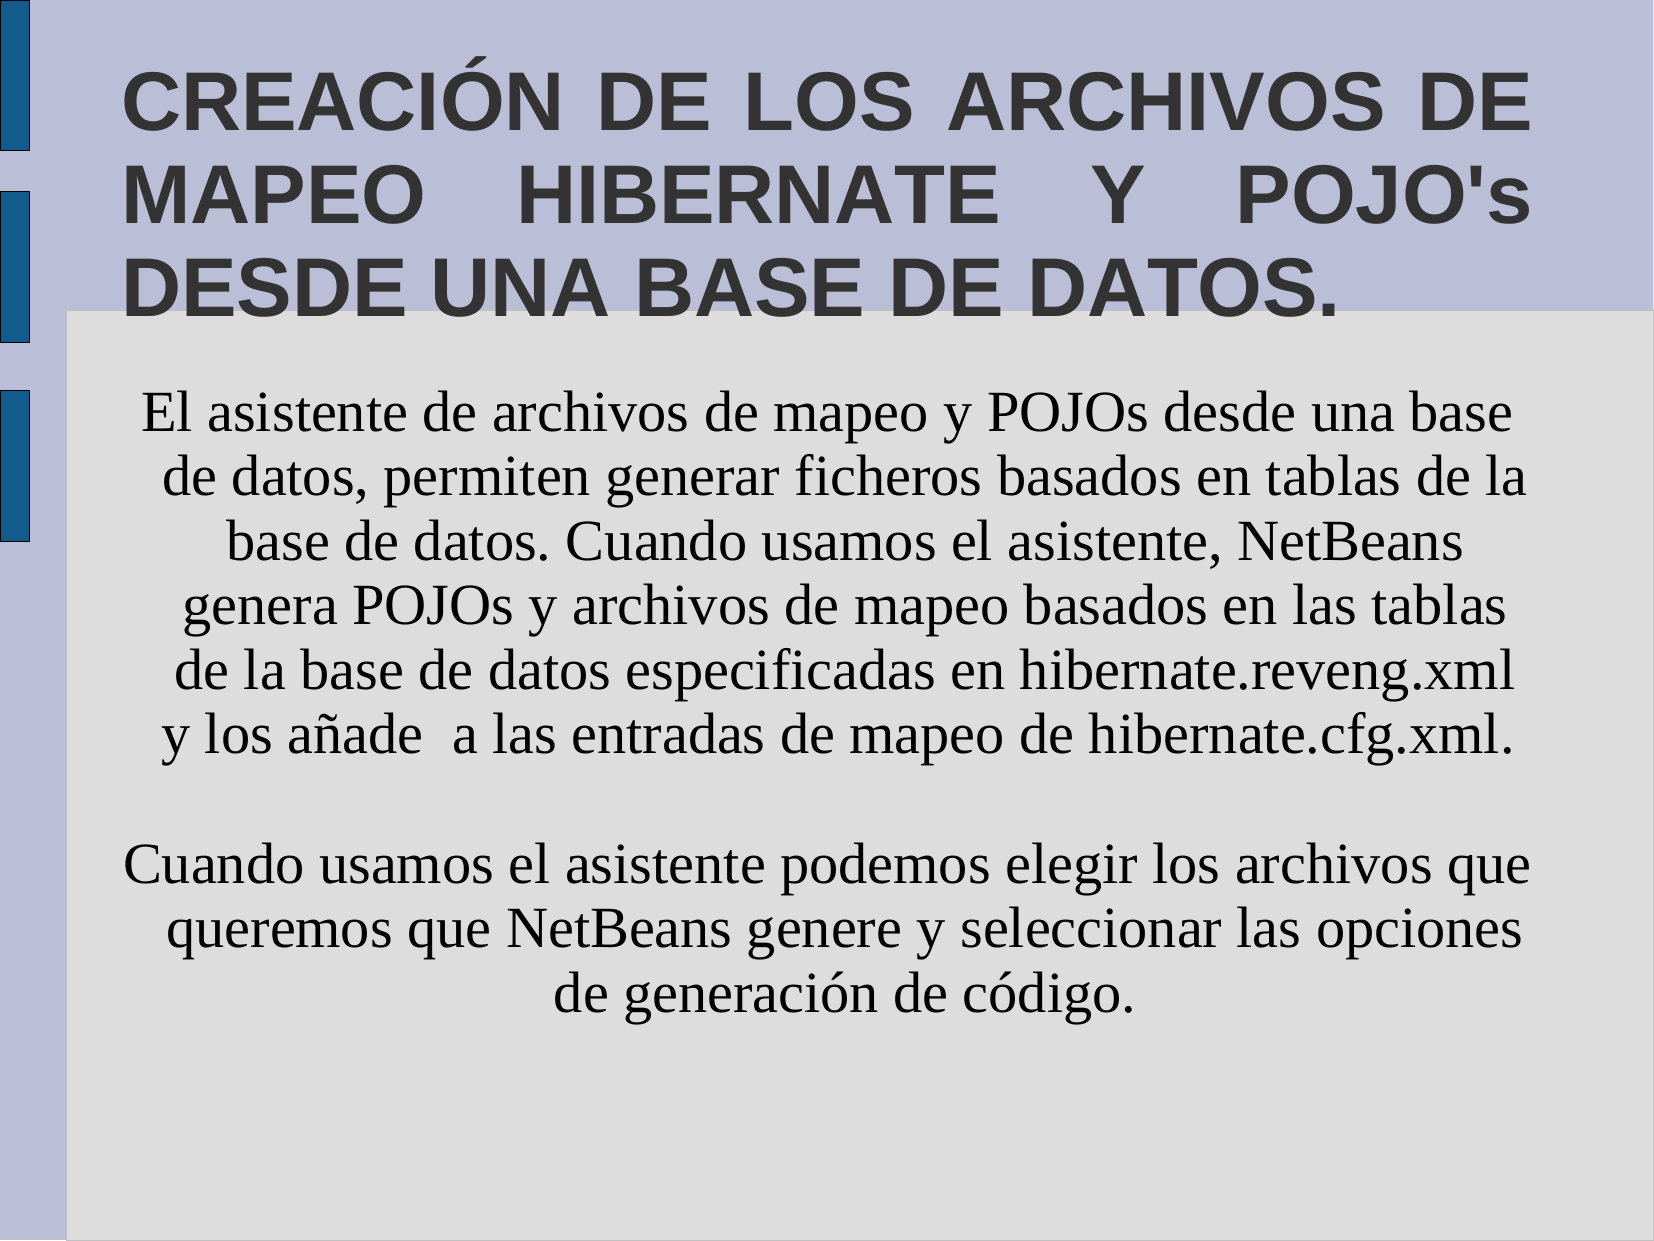

# CREACIÓN DE LOS ARCHIVOS DE MAPEO HIBERNATE Y POJO's DESDE UNA BASE DE DATOS.
El asistente de archivos de mapeo y POJOs desde una base de datos, permiten generar ficheros basados en tablas de la base de datos. Cuando usamos el asistente, NetBeans genera POJOs y archivos de mapeo basados en las tablas de la base de datos especificadas en hibernate.reveng.xml y los añade a las entradas de mapeo de hibernate.cfg.xml.
Cuando usamos el asistente podemos elegir los archivos que queremos que NetBeans genere y seleccionar las opciones de generación de código.